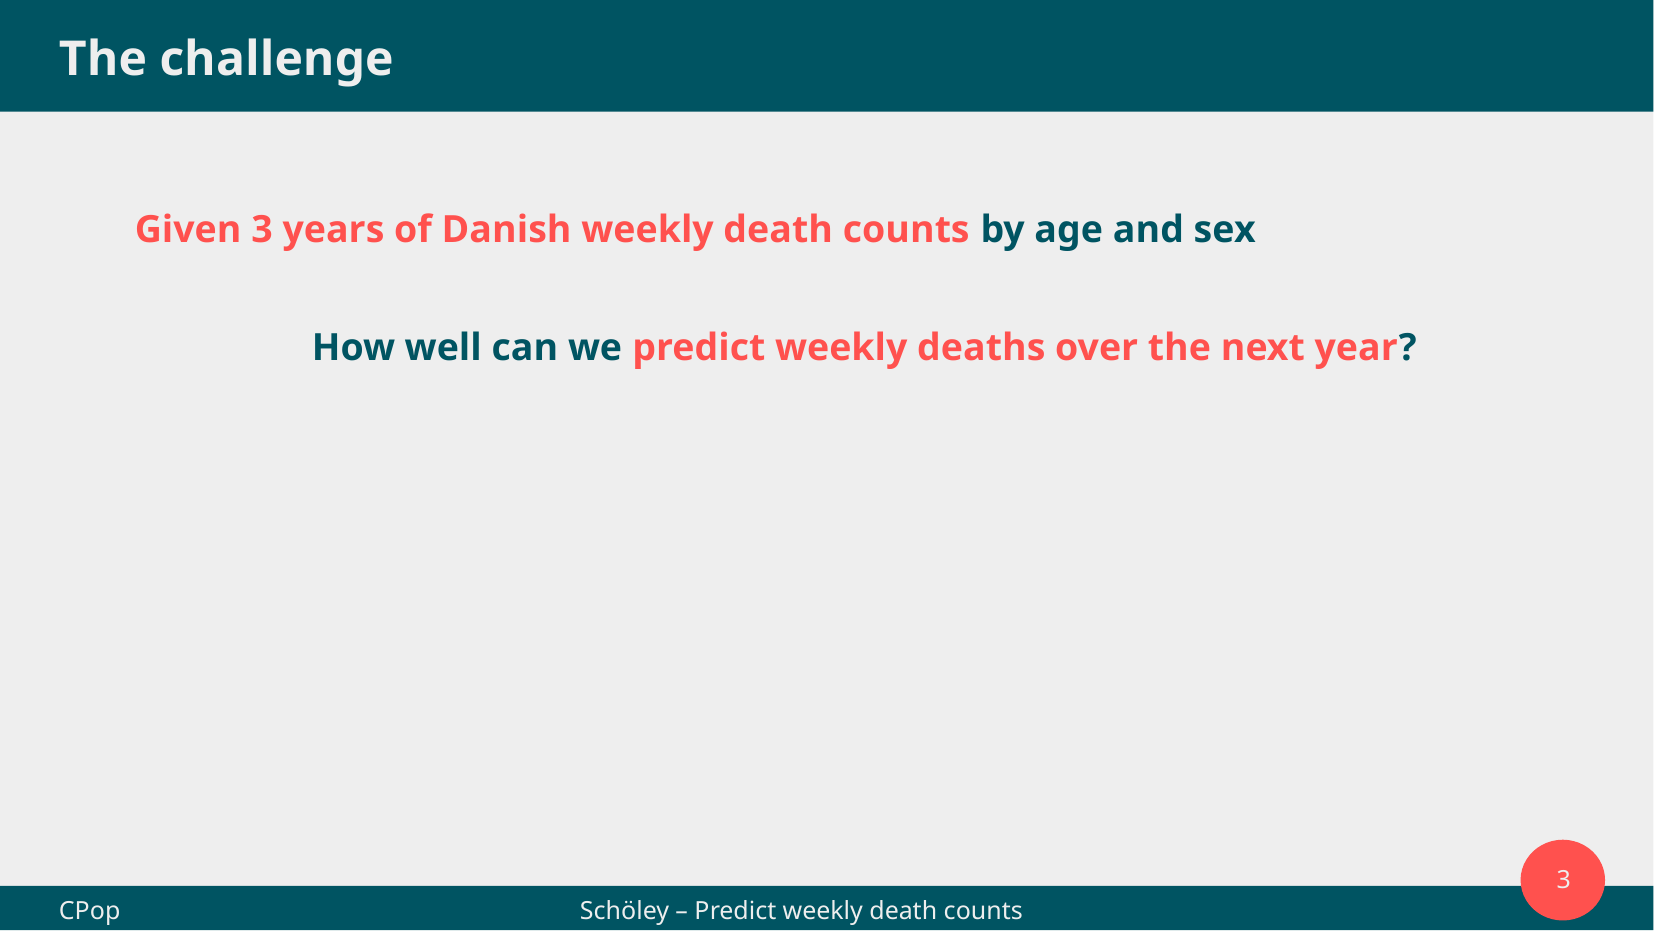

# The challenge
Given 3 years of Danish weekly death counts by age and sex
How well can we predict weekly deaths over the next year?
3
CPop
Schöley – Predict weekly death counts